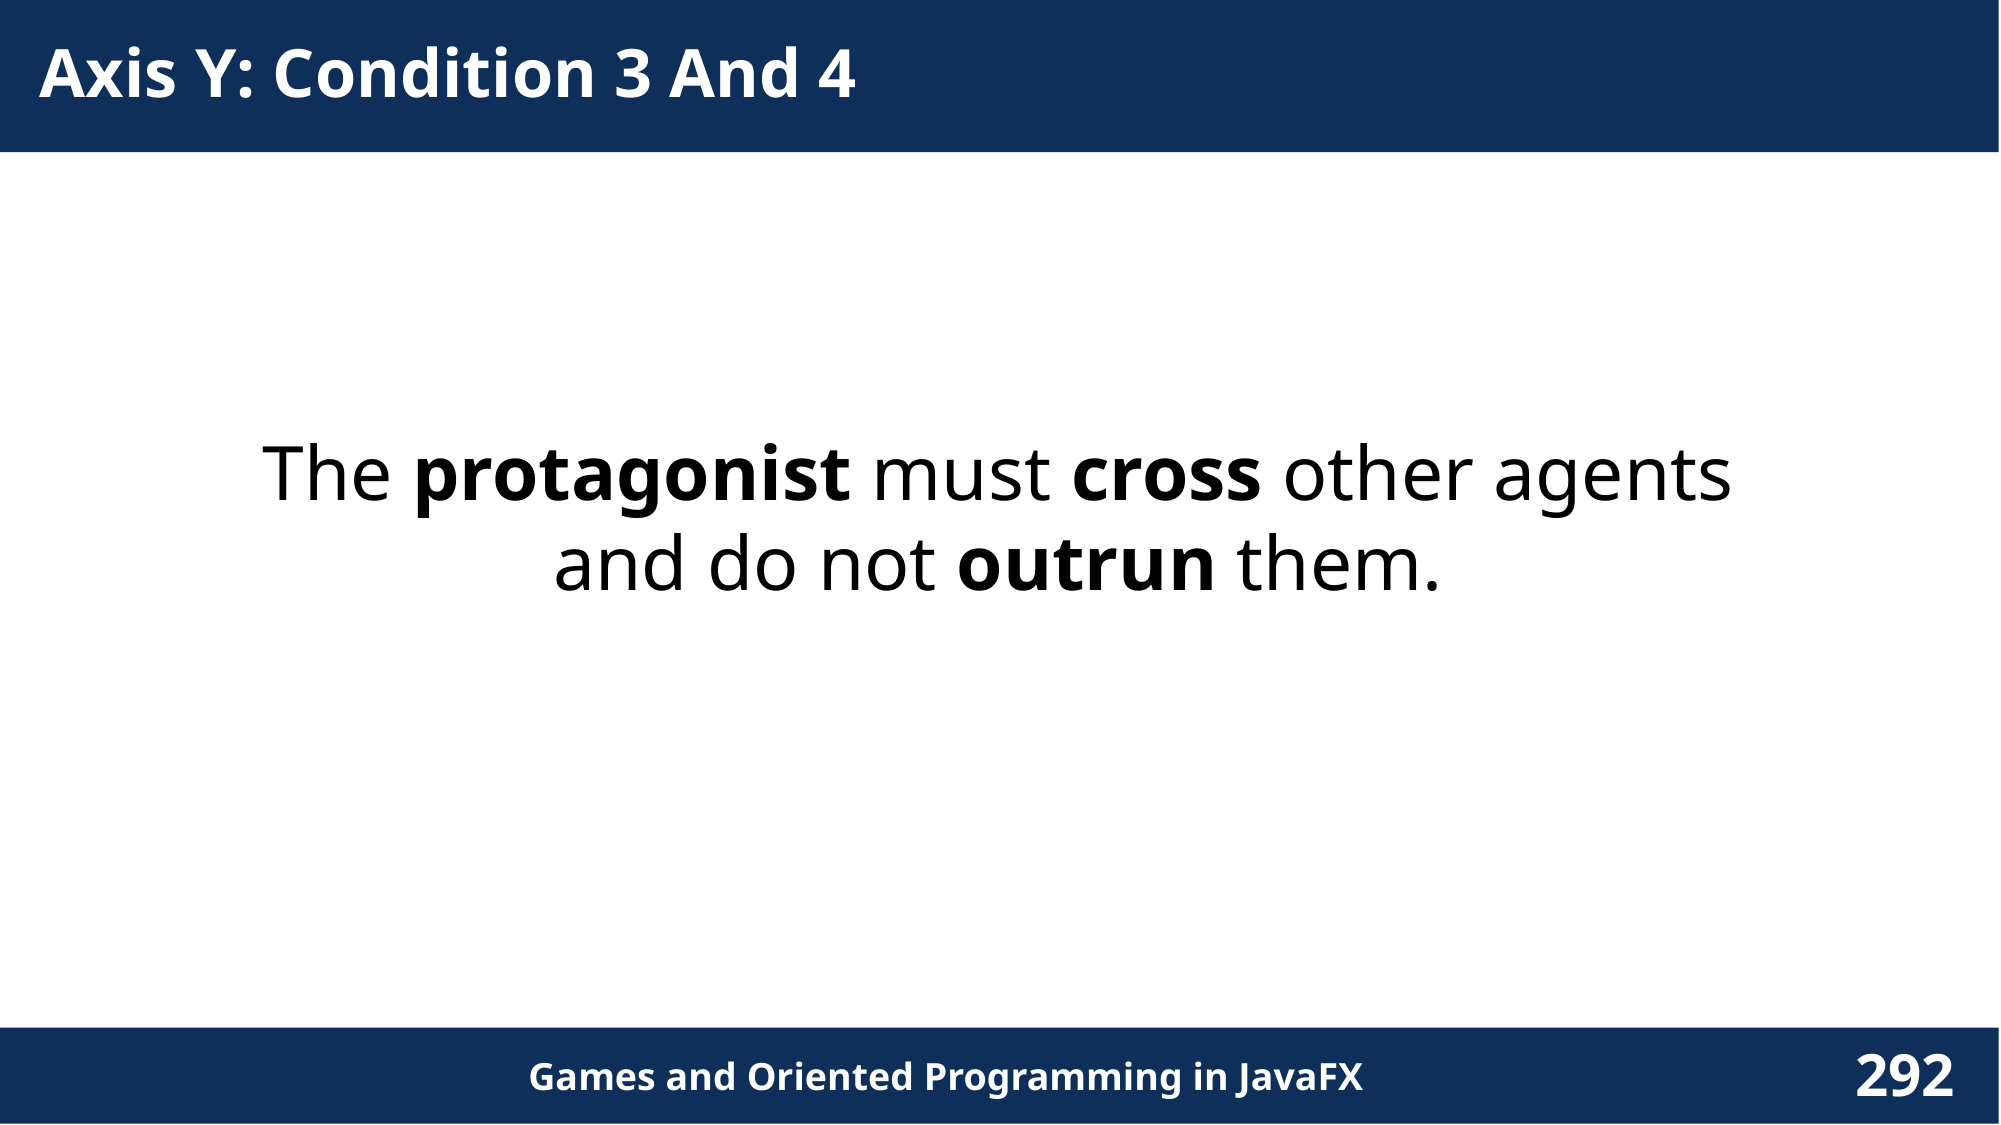

Axis Y: Condition 3 And 4
The protagonist must cross other agents and do not outrun them.